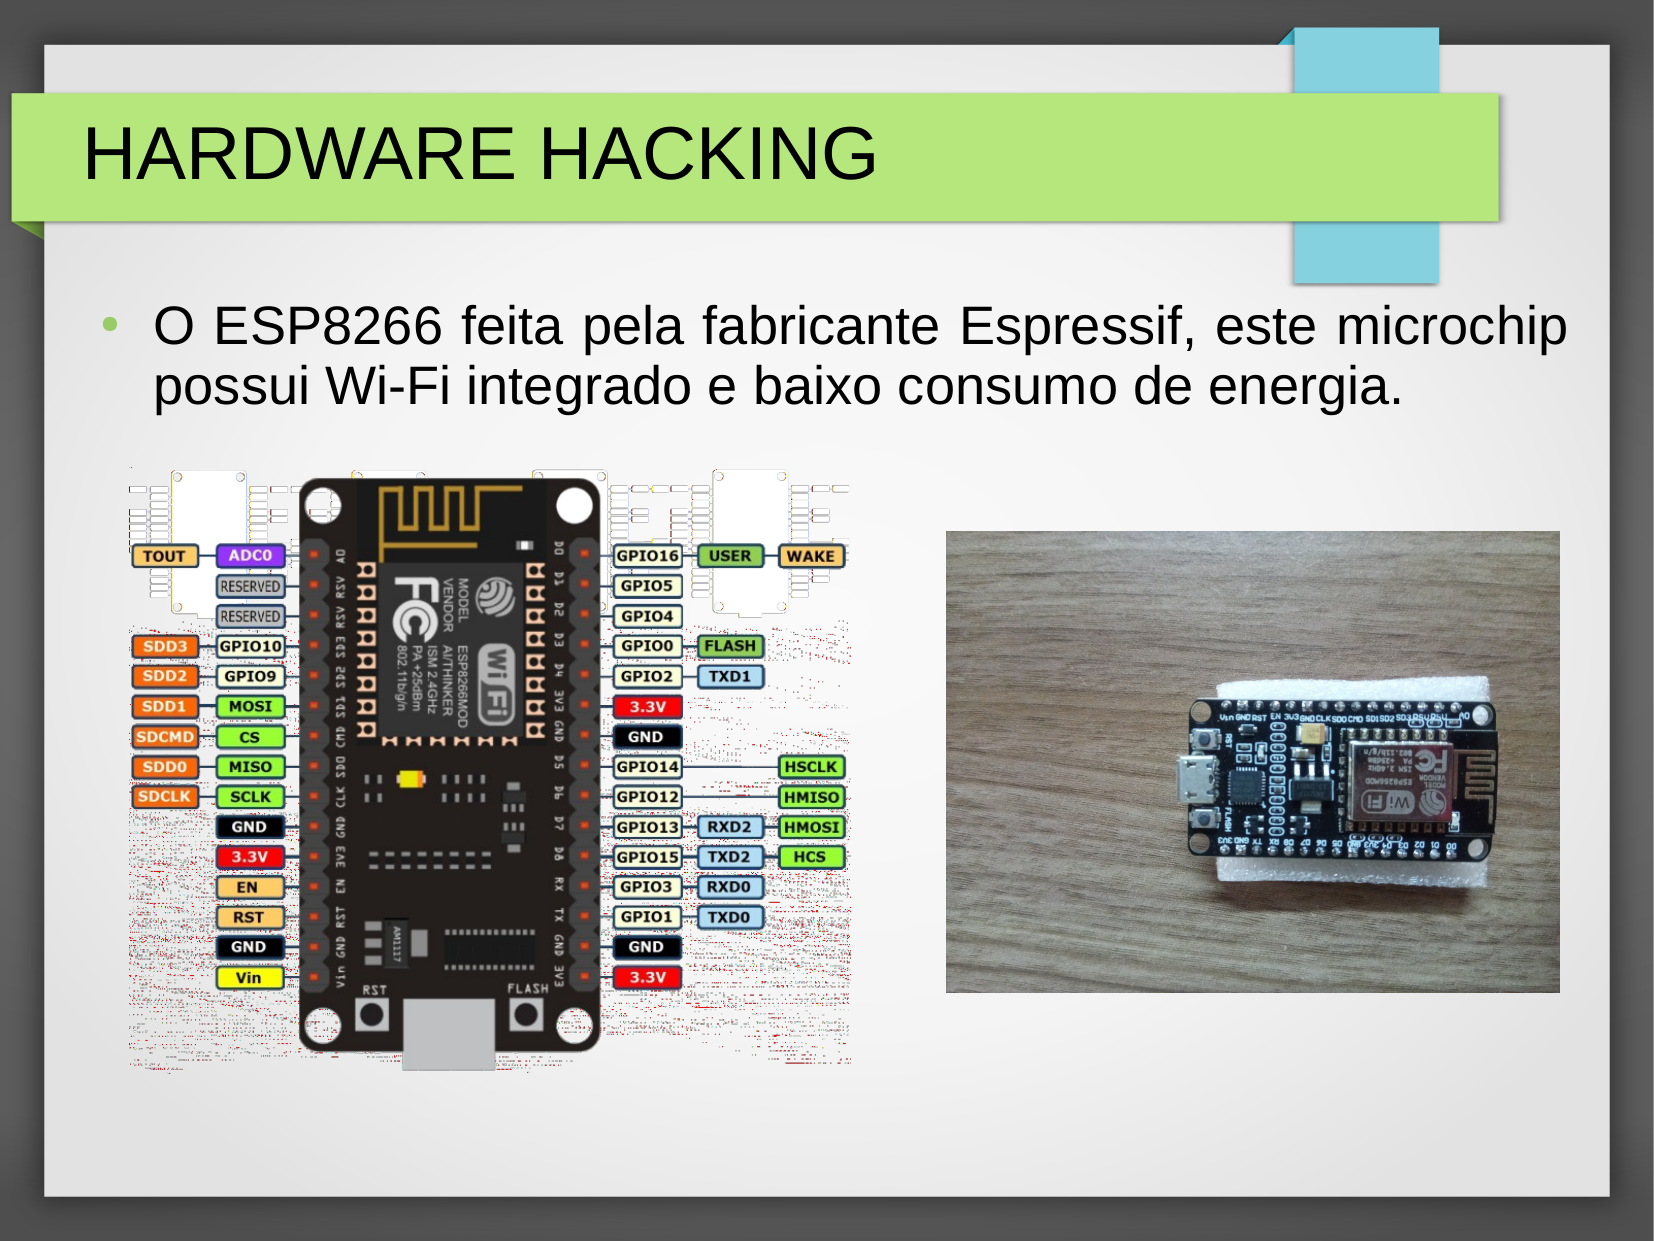

# HARDWARE HACKING
O ESP8266 feita pela fabricante Espressif, este microchip possui Wi-Fi integrado e baixo consumo de energia.